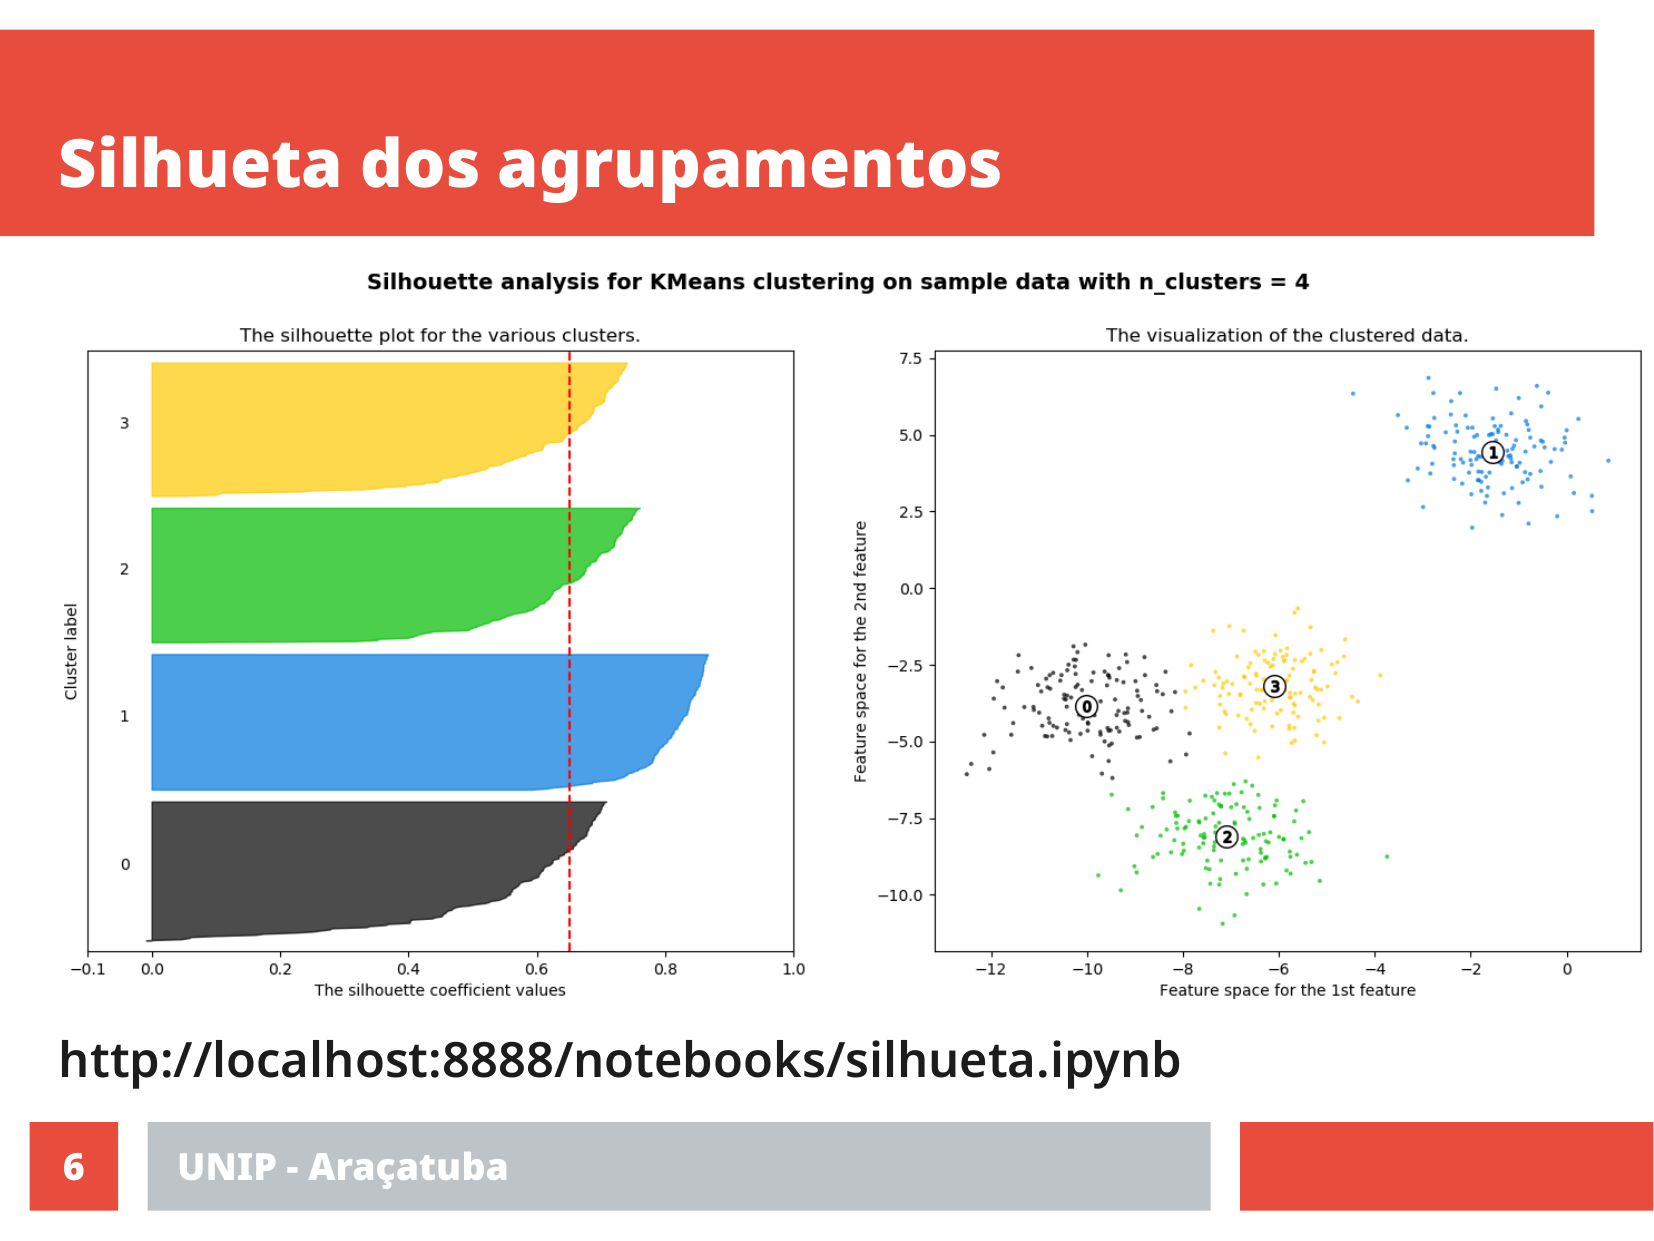

# Silhueta dos agrupamentos
http://localhost:8888/notebooks/silhueta.ipynb
6
UNIP - Araçatuba